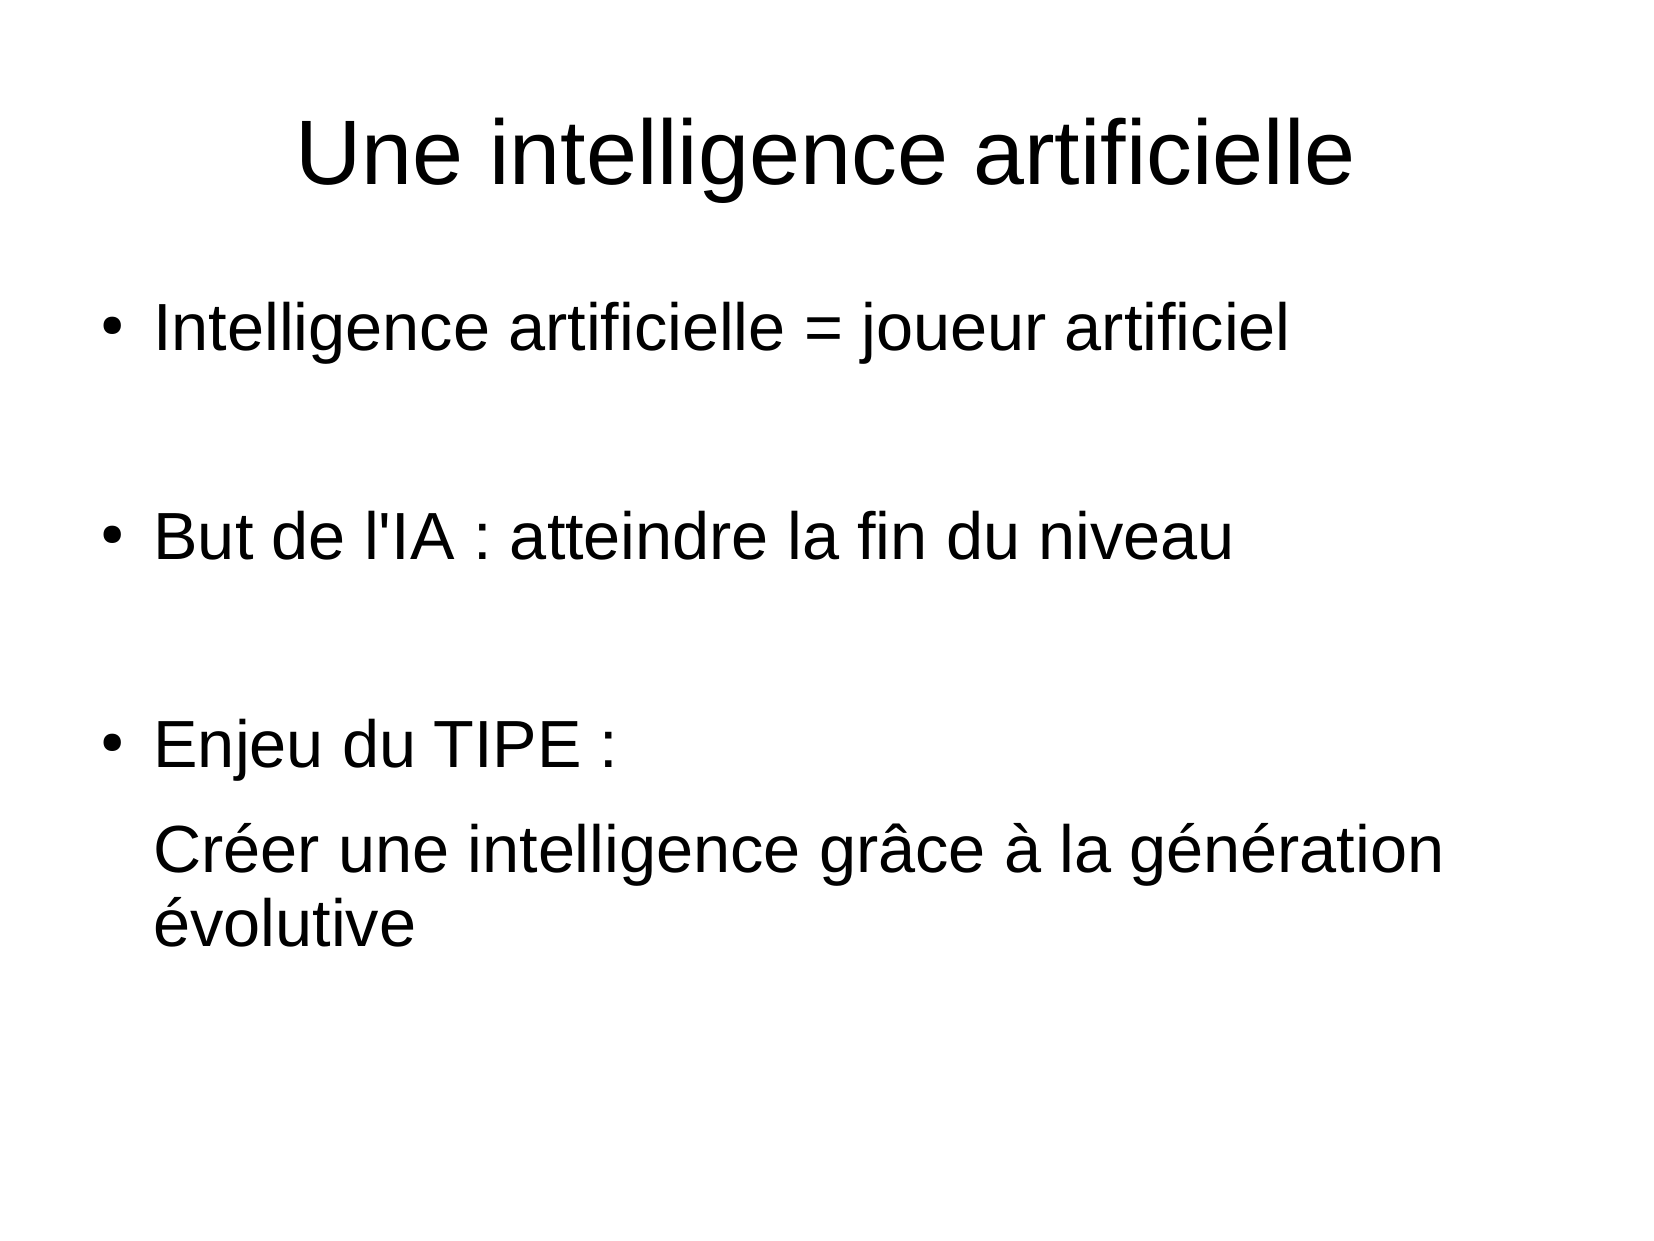

# Une intelligence artificielle
Intelligence artificielle = joueur artificiel
But de l'IA : atteindre la fin du niveau
Enjeu du TIPE :
Créer une intelligence grâce à la génération évolutive